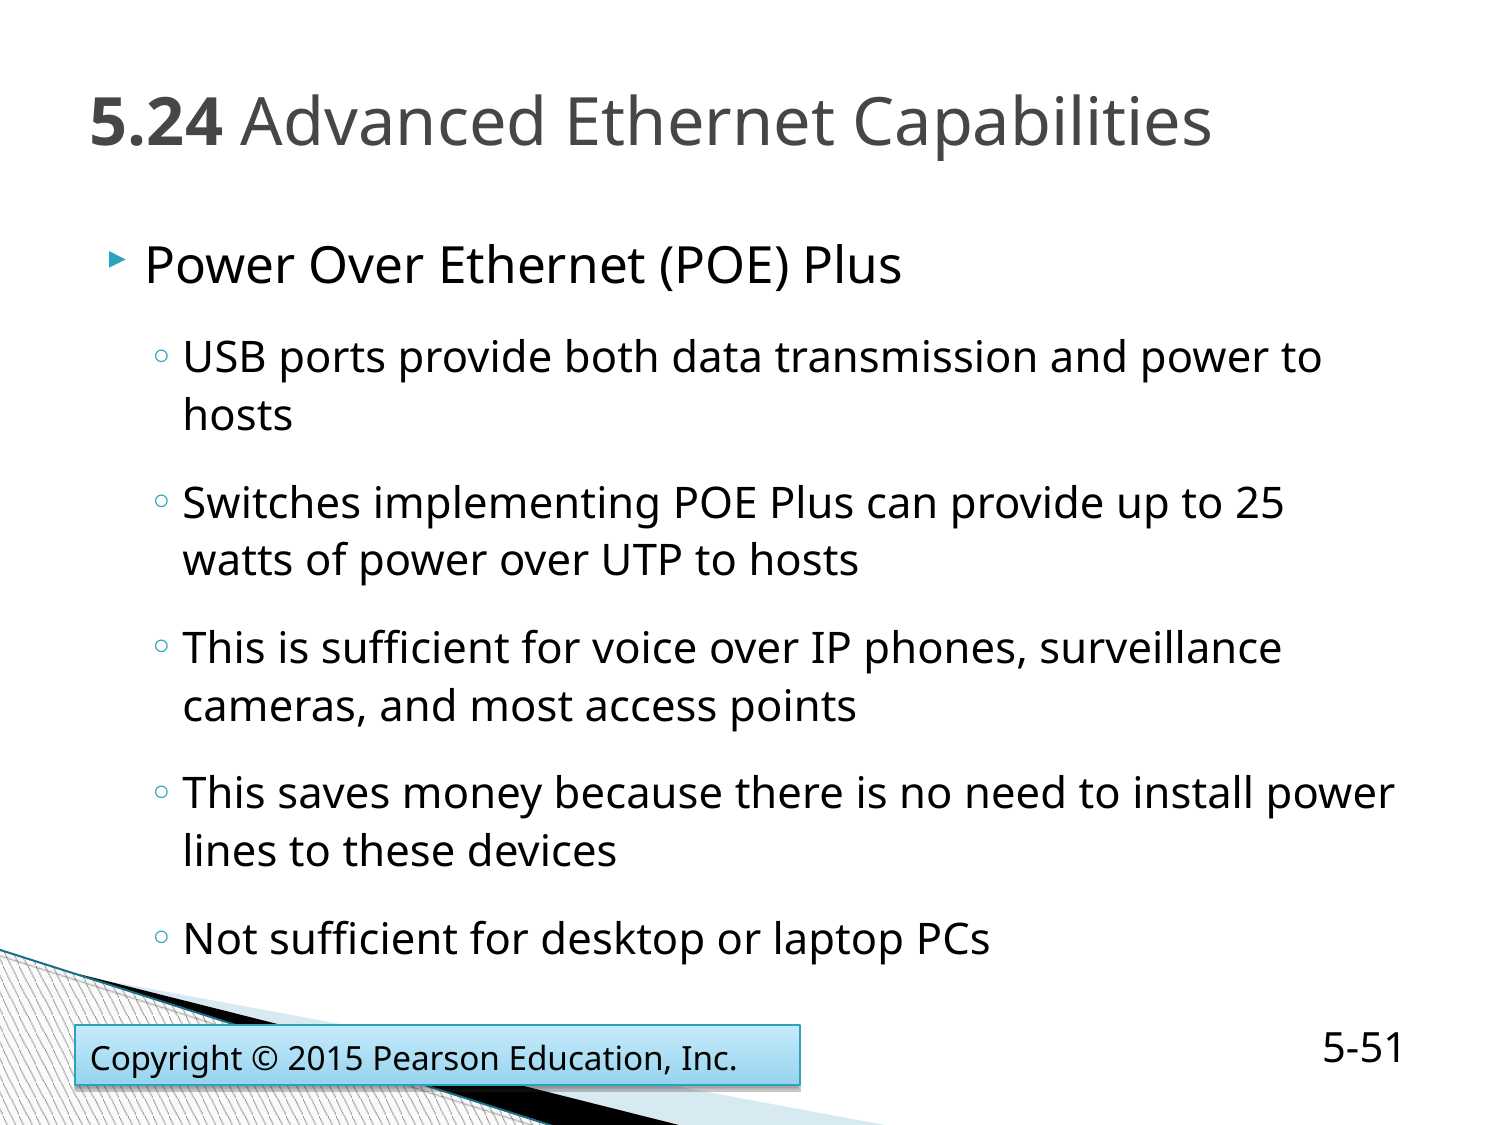

5.24 Advanced Ethernet Capabilities
# Power Over Ethernet (POE) Plus
USB ports provide both data transmission and power to hosts
Switches implementing POE Plus can provide up to 25 watts of power over UTP to hosts
This is sufficient for voice over IP phones, surveillance cameras, and most access points
This saves money because there is no need to install power lines to these devices
Not sufficient for desktop or laptop PCs
Copyright © 2015 Pearson Education, Inc.